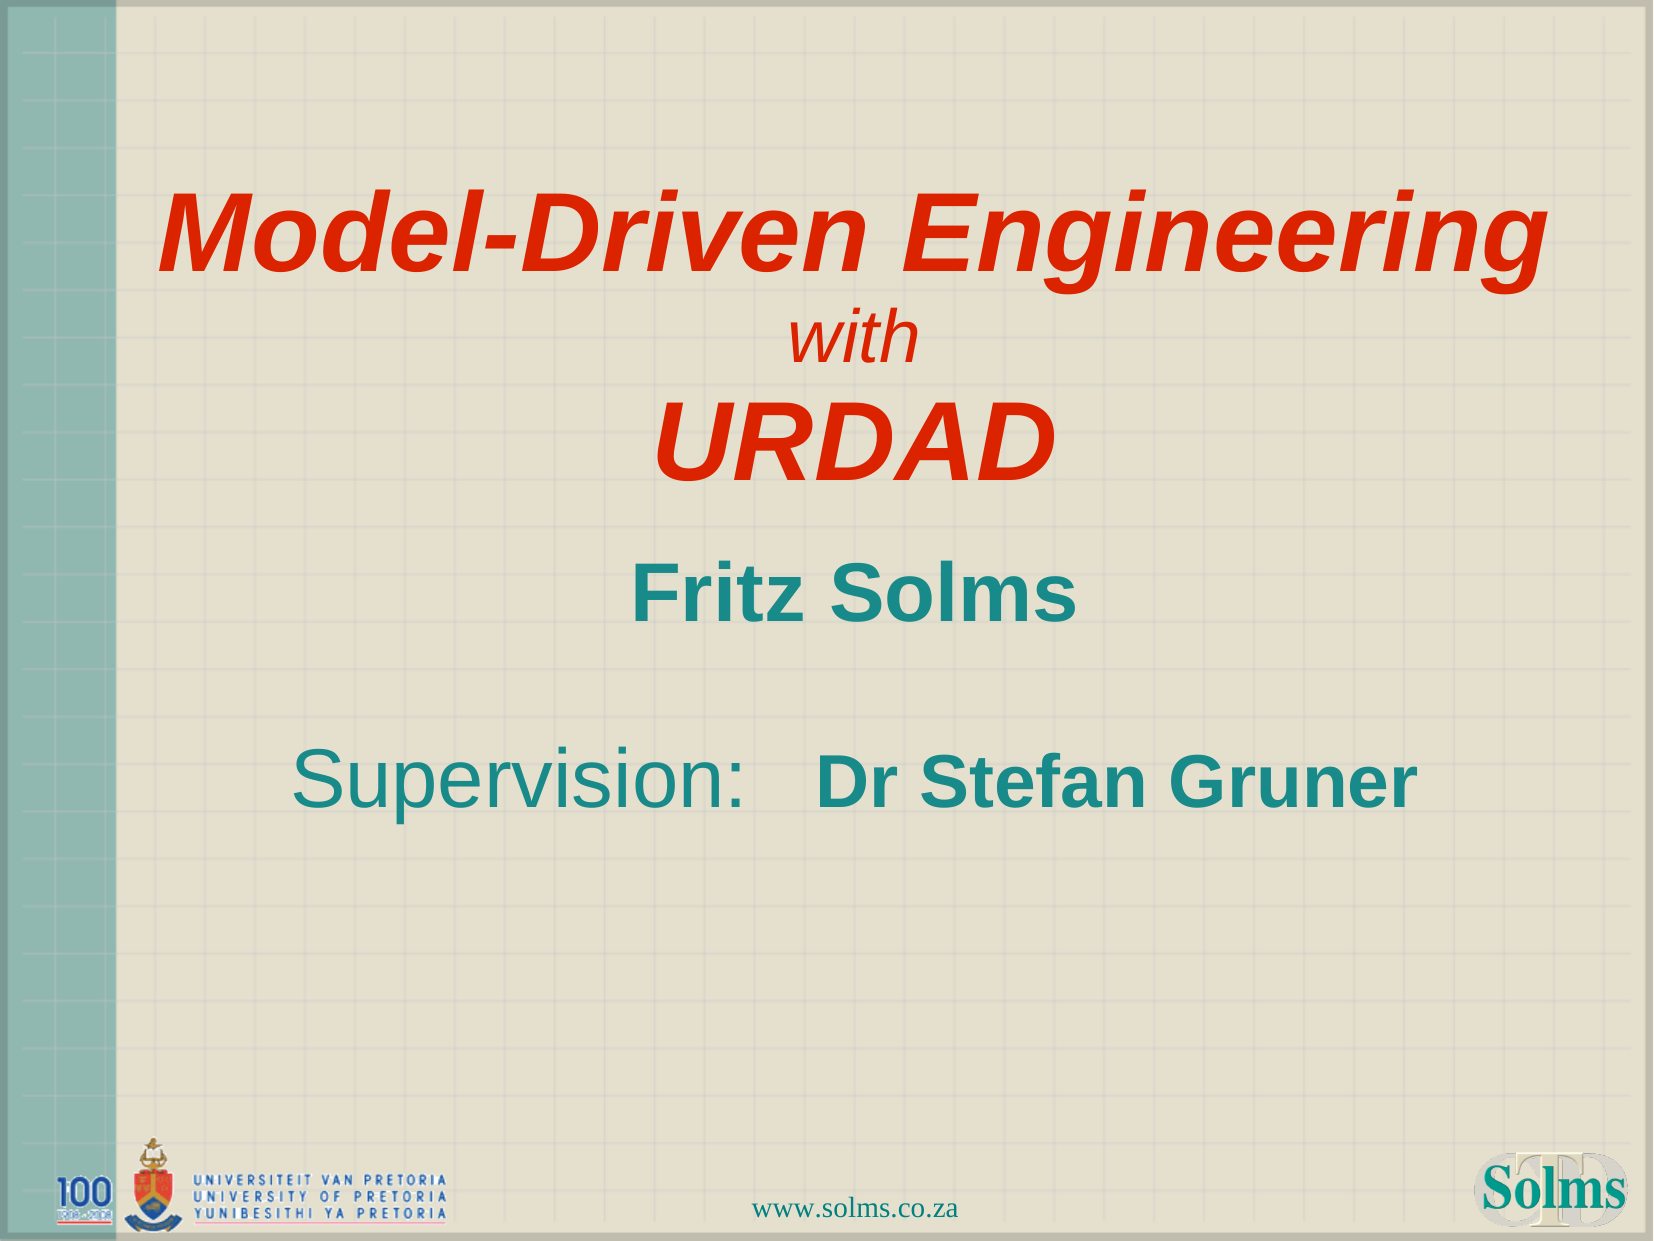

# Model-Driven Engineering
with
URDAD
Fritz Solms
Supervision:	Dr Stefan Gruner
1